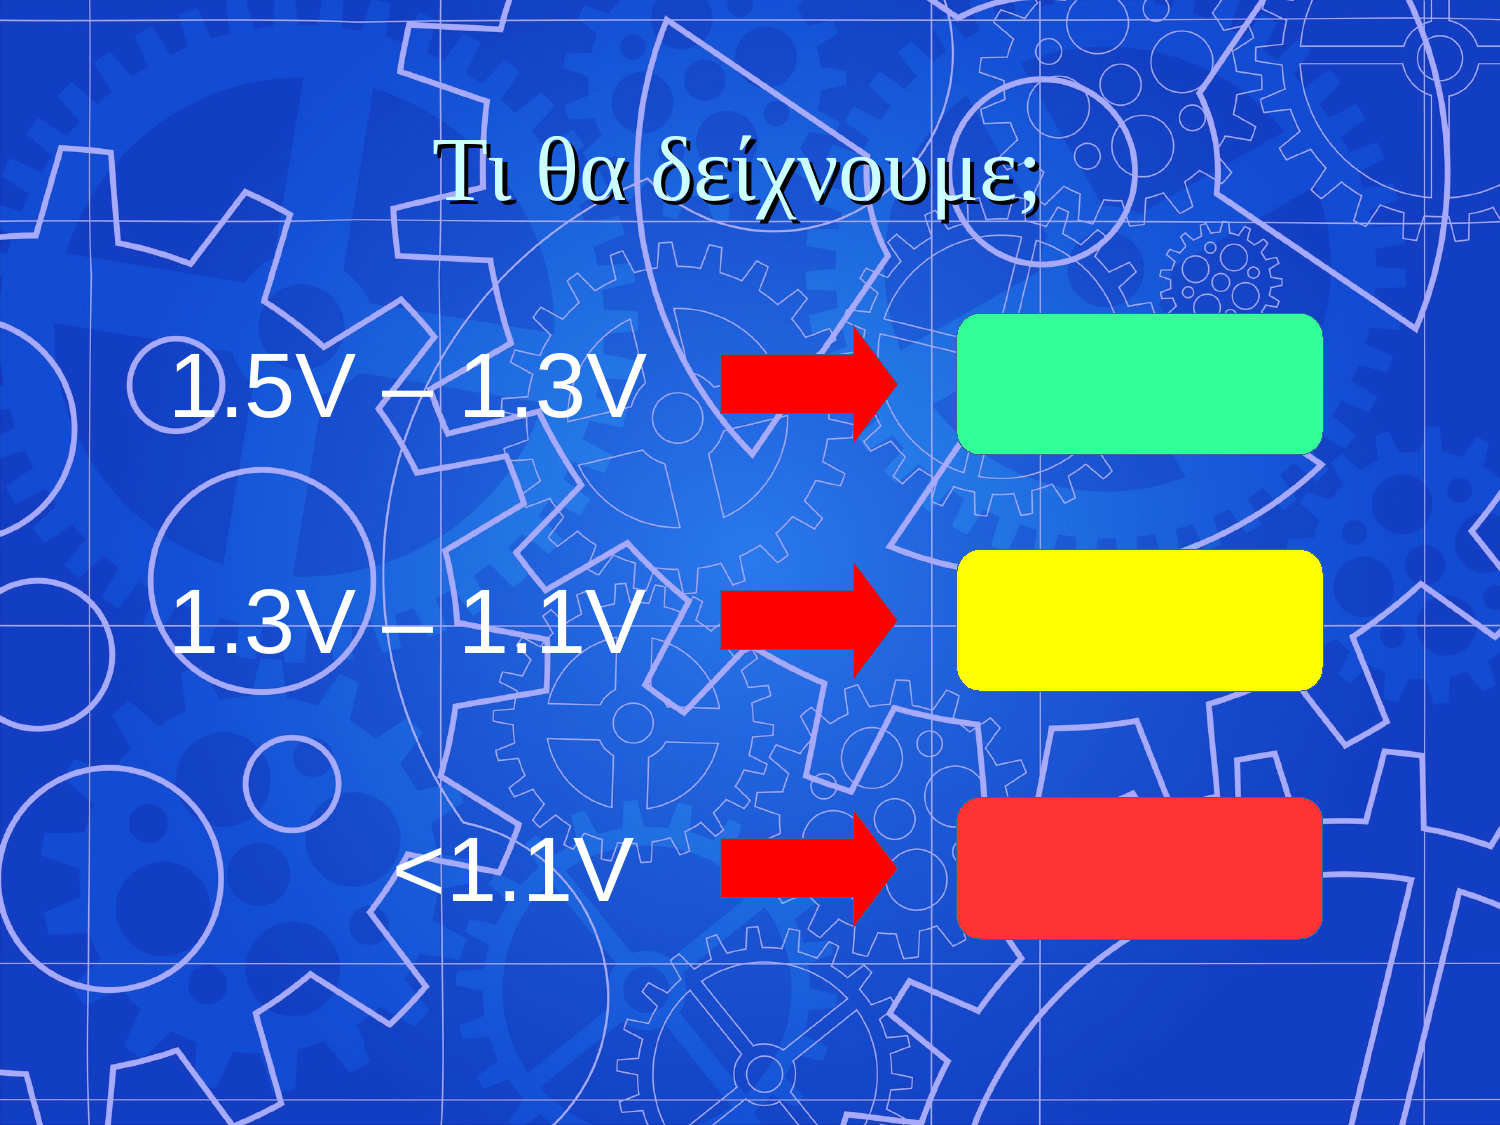

# Τι θα δείχνουμε;
1.5V – 1.3V
1.3V – 1.1V
<1.1V